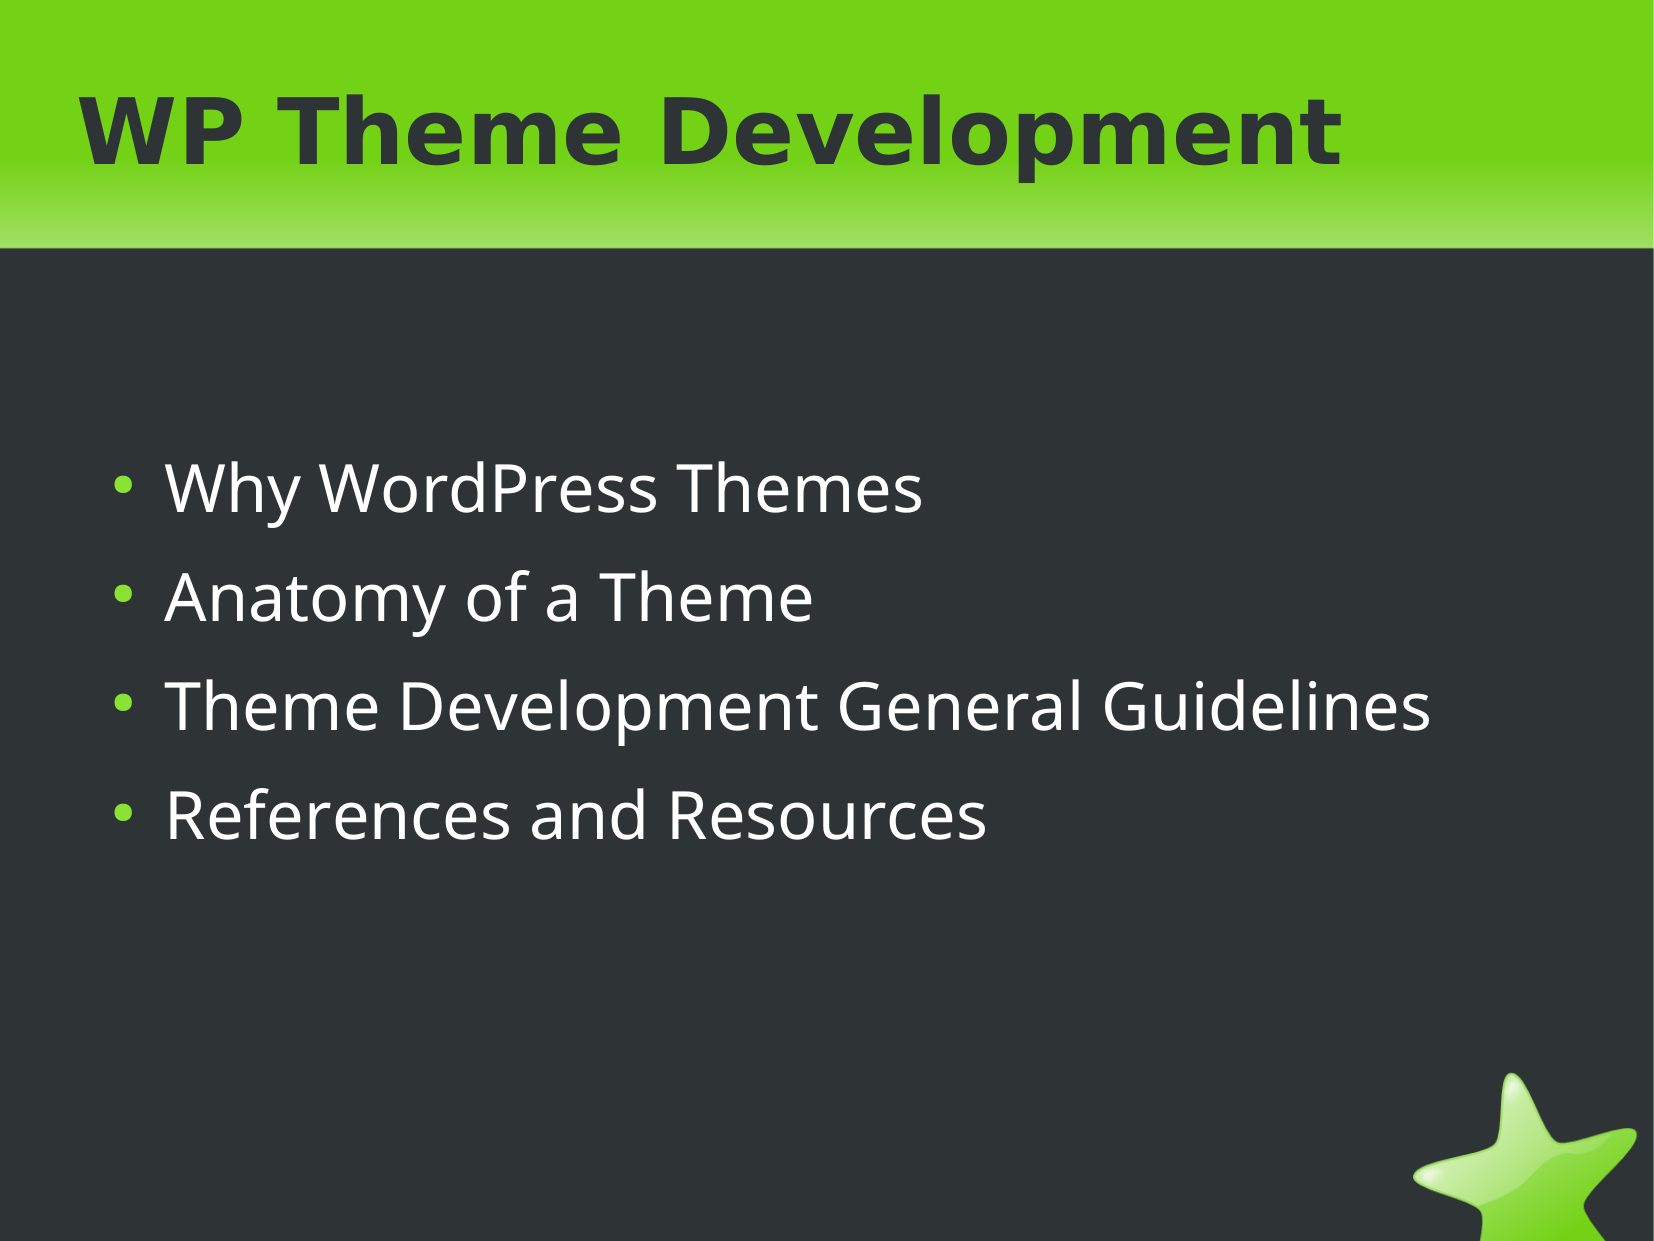

# WP Theme Development
Why WordPress Themes
Anatomy of a Theme
Theme Development General Guidelines
References and Resources